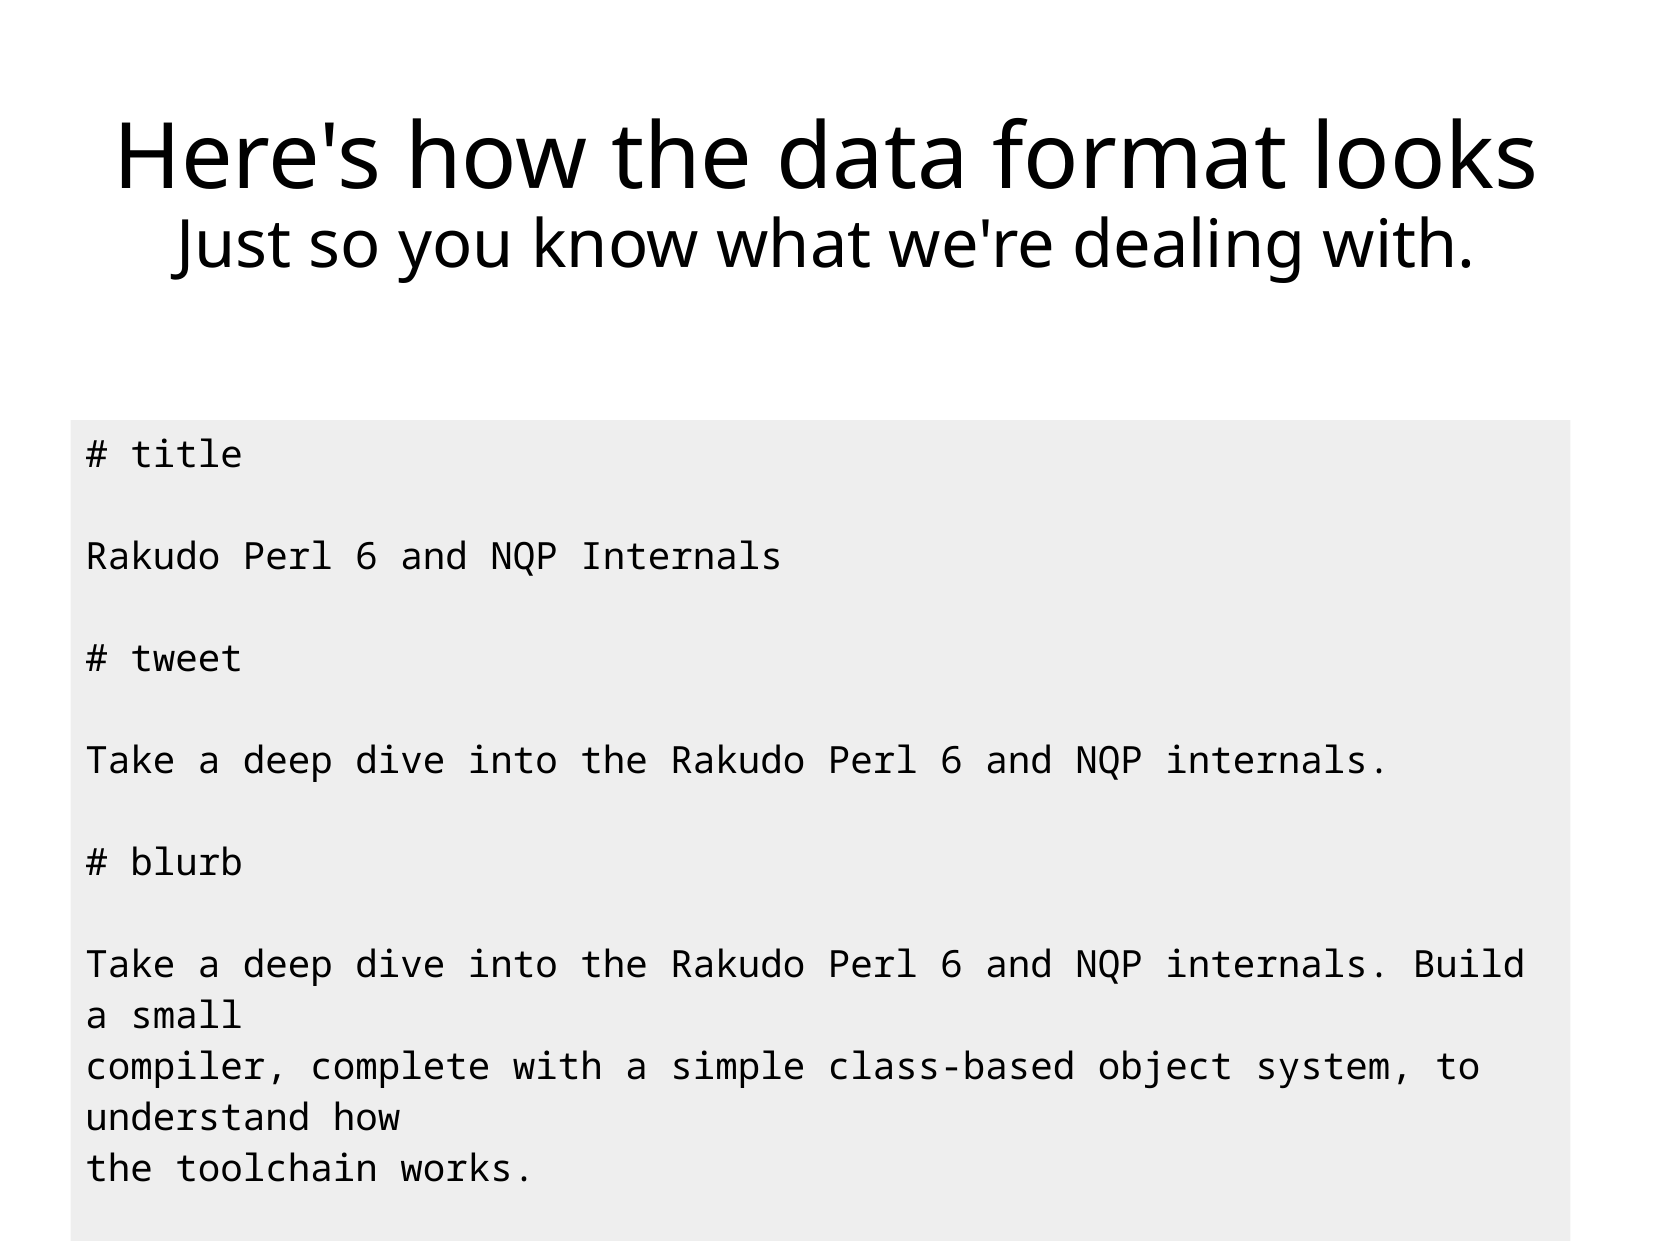

Just so you know what we're dealing with.
# Here's how the data format looks
# title
Rakudo Perl 6 and NQP Internals
# tweet
Take a deep dive into the Rakudo Perl 6 and NQP internals.
# blurb
Take a deep dive into the Rakudo Perl 6 and NQP internals. Build a small
compiler, complete with a simple class-based object system, to understand how
the toolchain works.
# abstract
This intensive 2-day workshop takes a deep dive into many areas of the Rakudo
Perl 6 and NQP internals...